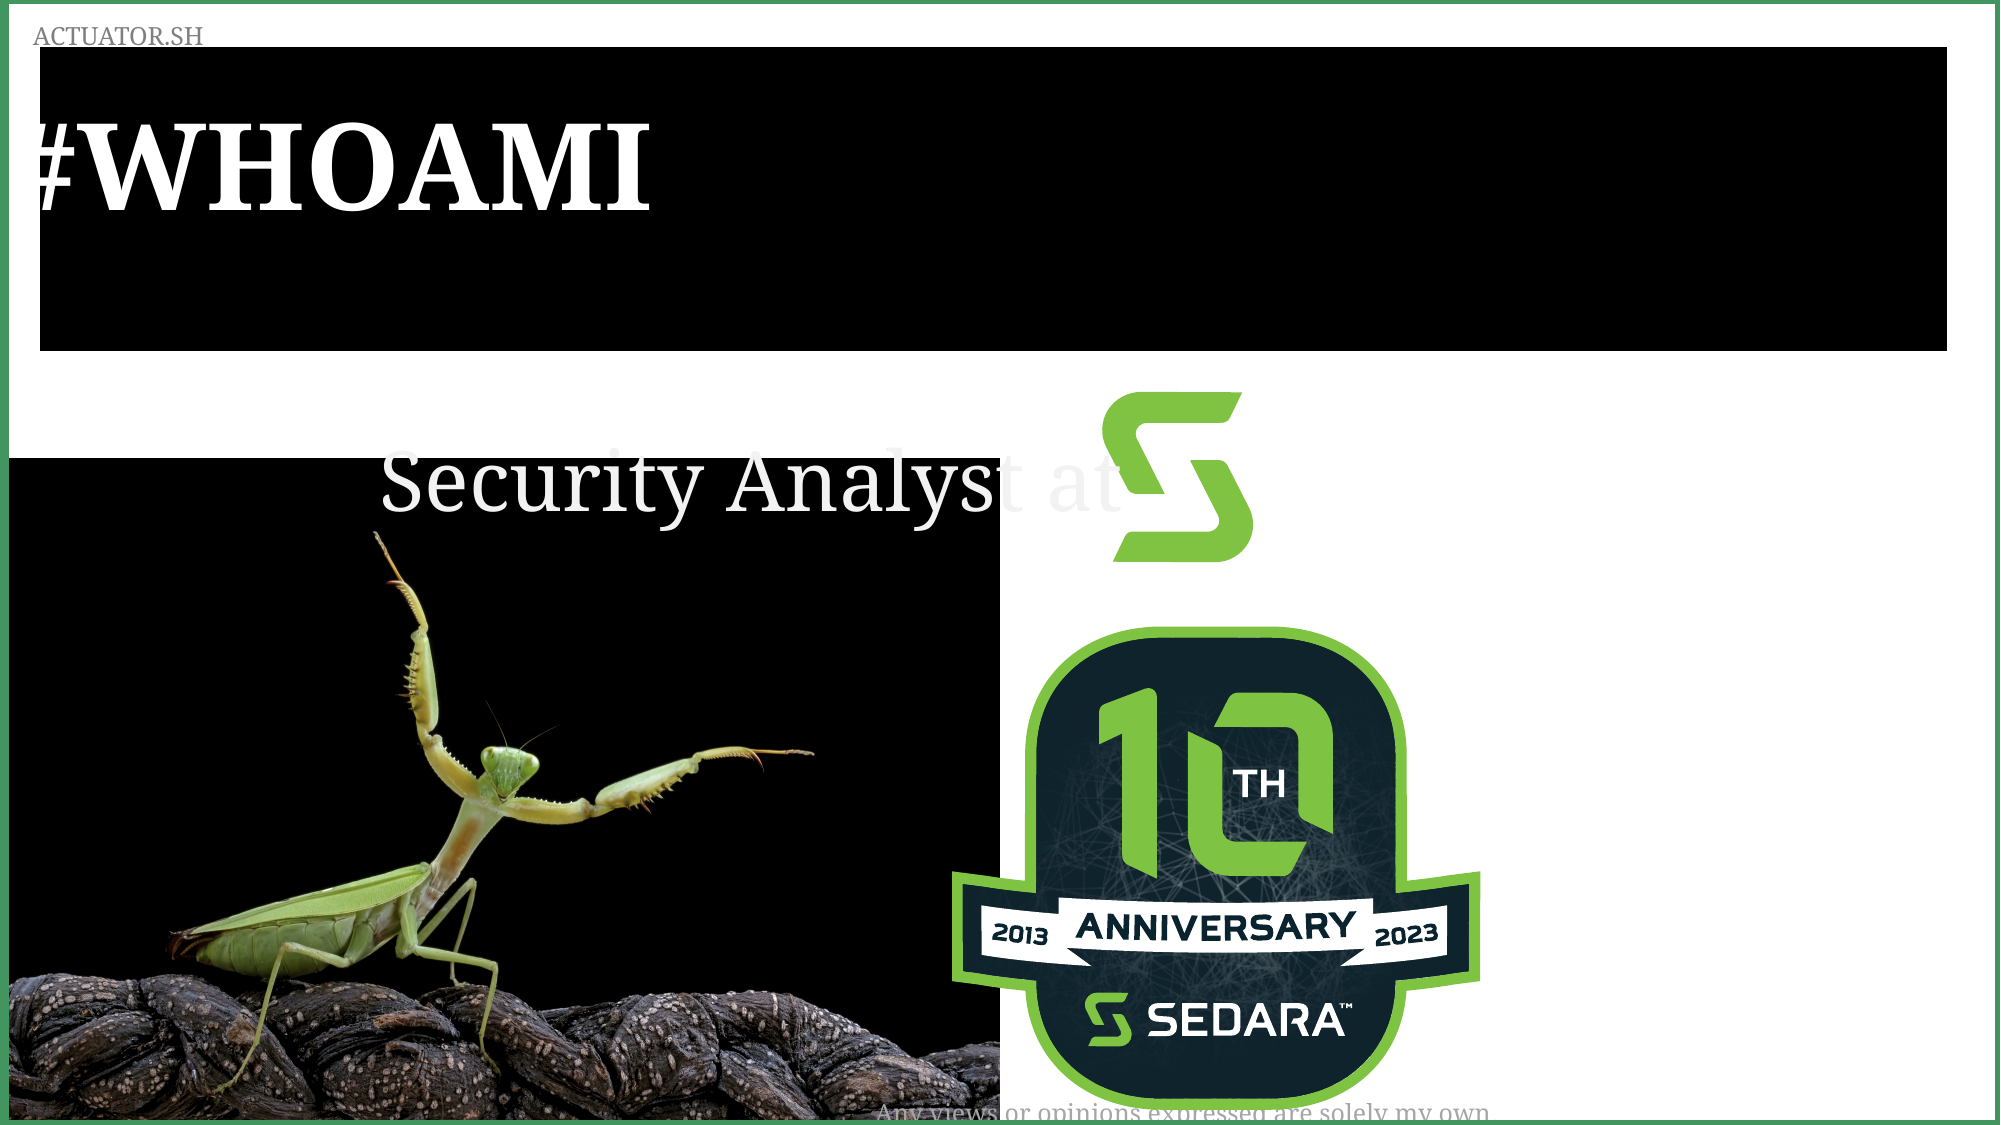

Actuator.sh
# #whoami
     Security Analyst at
Any views or opinions expressed are solely my own.
I